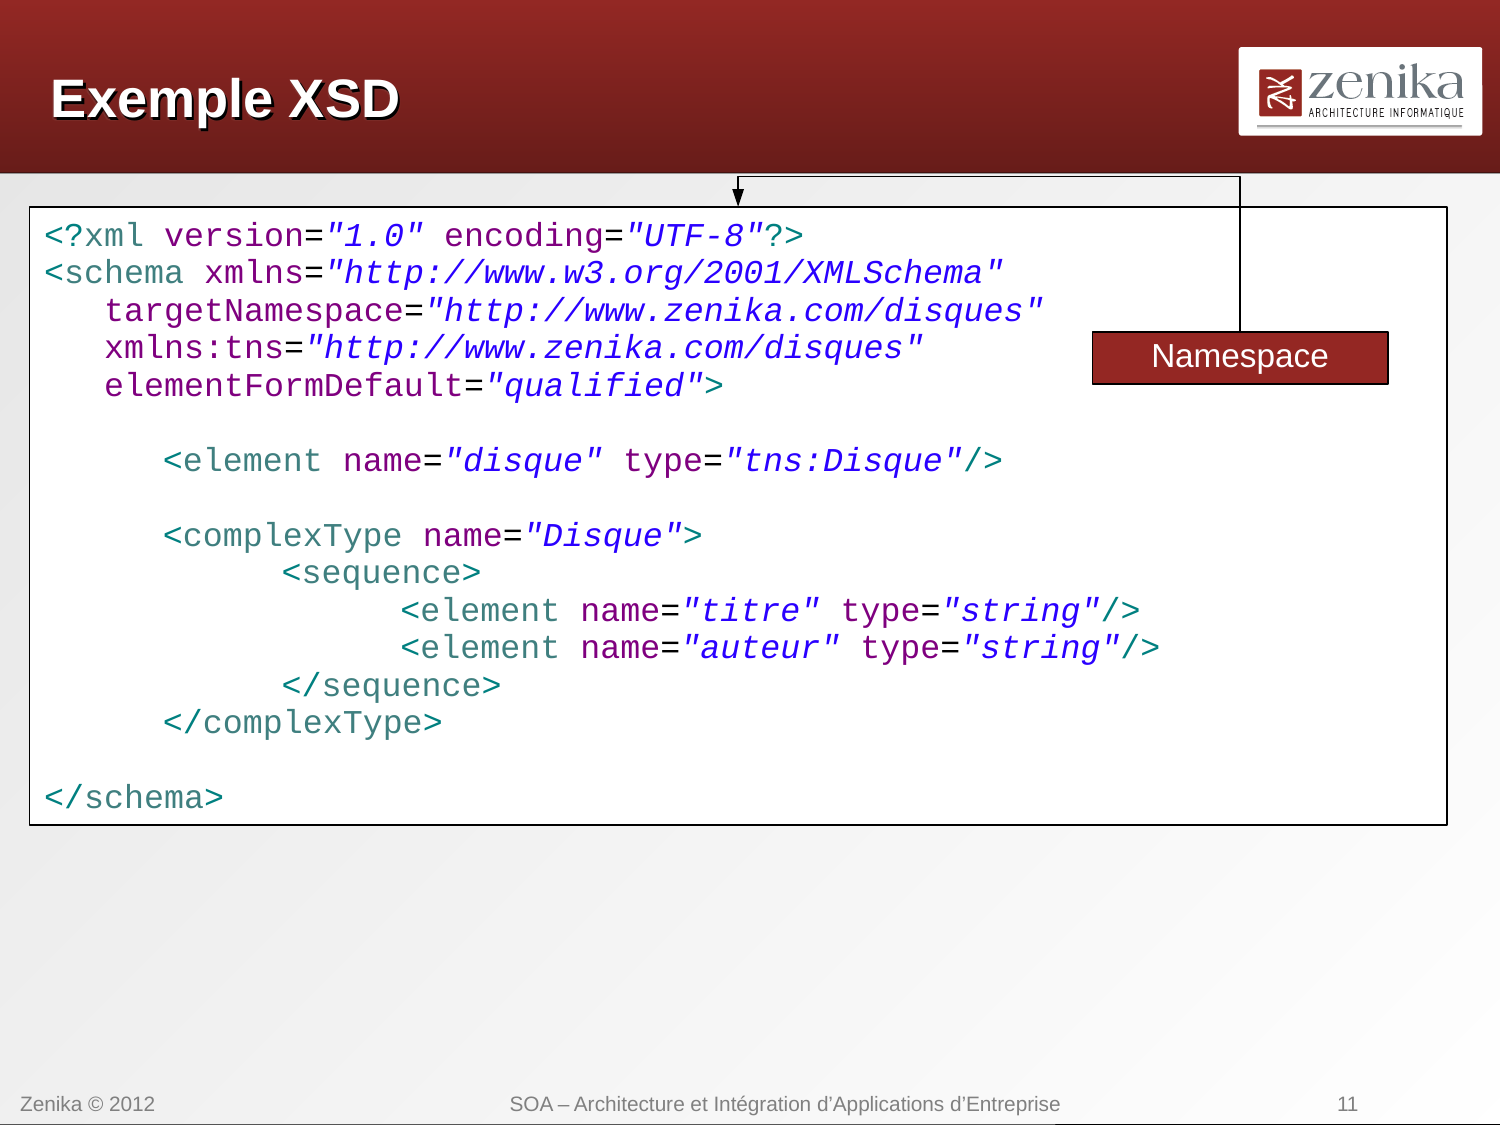

# Exemple XSD
<?xml version="1.0" encoding="UTF-8"?>
<schema xmlns="http://www.w3.org/2001/XMLSchema"
 targetNamespace="http://www.zenika.com/disques"
 xmlns:tns="http://www.zenika.com/disques"
 elementFormDefault="qualified">
	<element name="disque" type="tns:Disque"/>
	<complexType name="Disque">
		<sequence>
			<element name="titre" type="string"/>
			<element name="auteur" type="string"/>
		</sequence>
	</complexType>
</schema>
Namespace